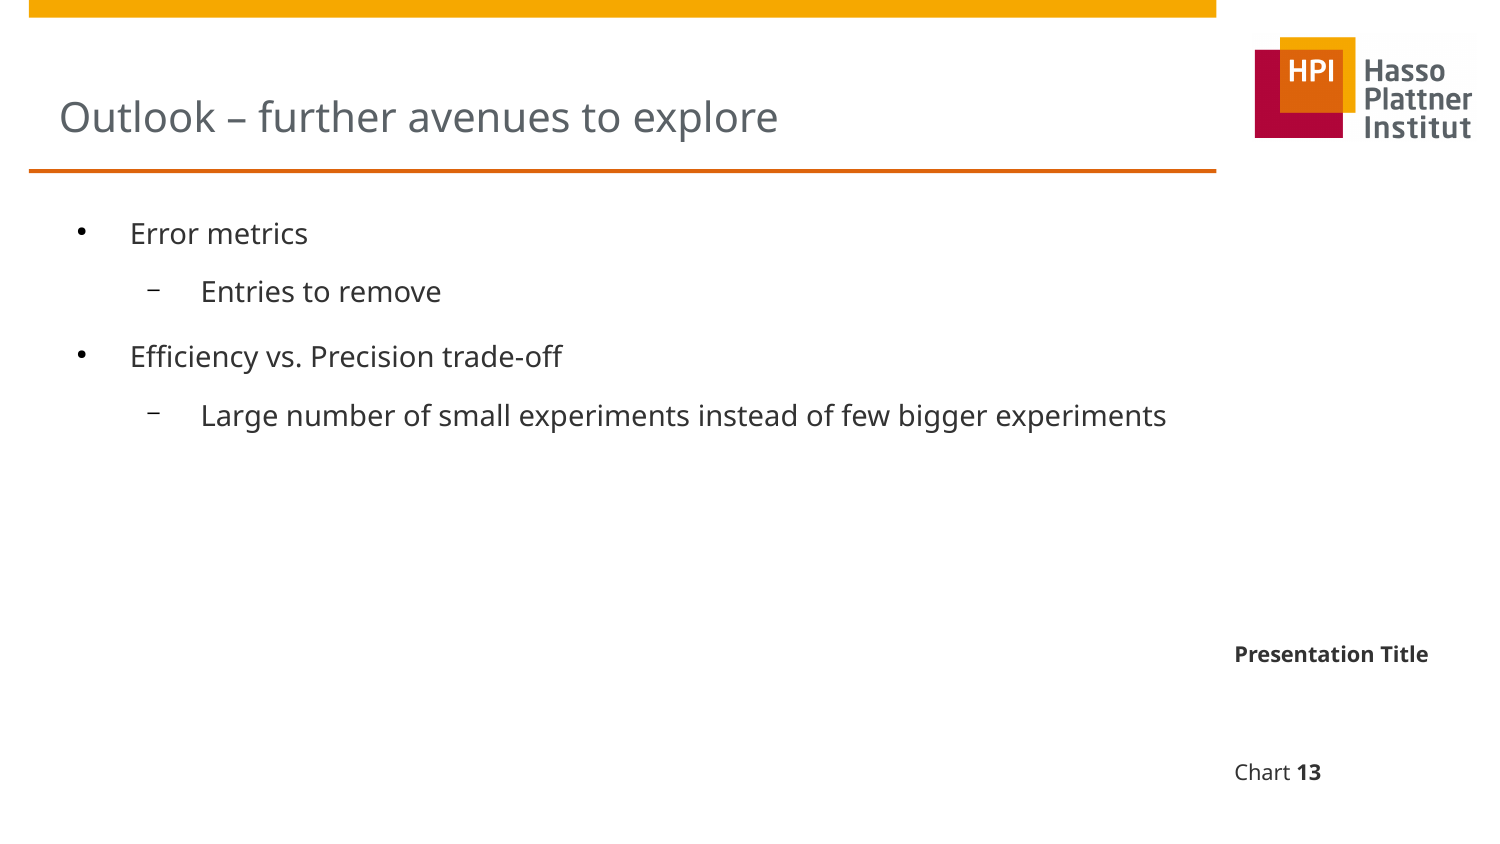

Outlook – further avenues to explore
# Error metrics
Entries to remove
Efficiency vs. Precision trade-off
Large number of small experiments instead of few bigger experiments
Presentation Title
Chart